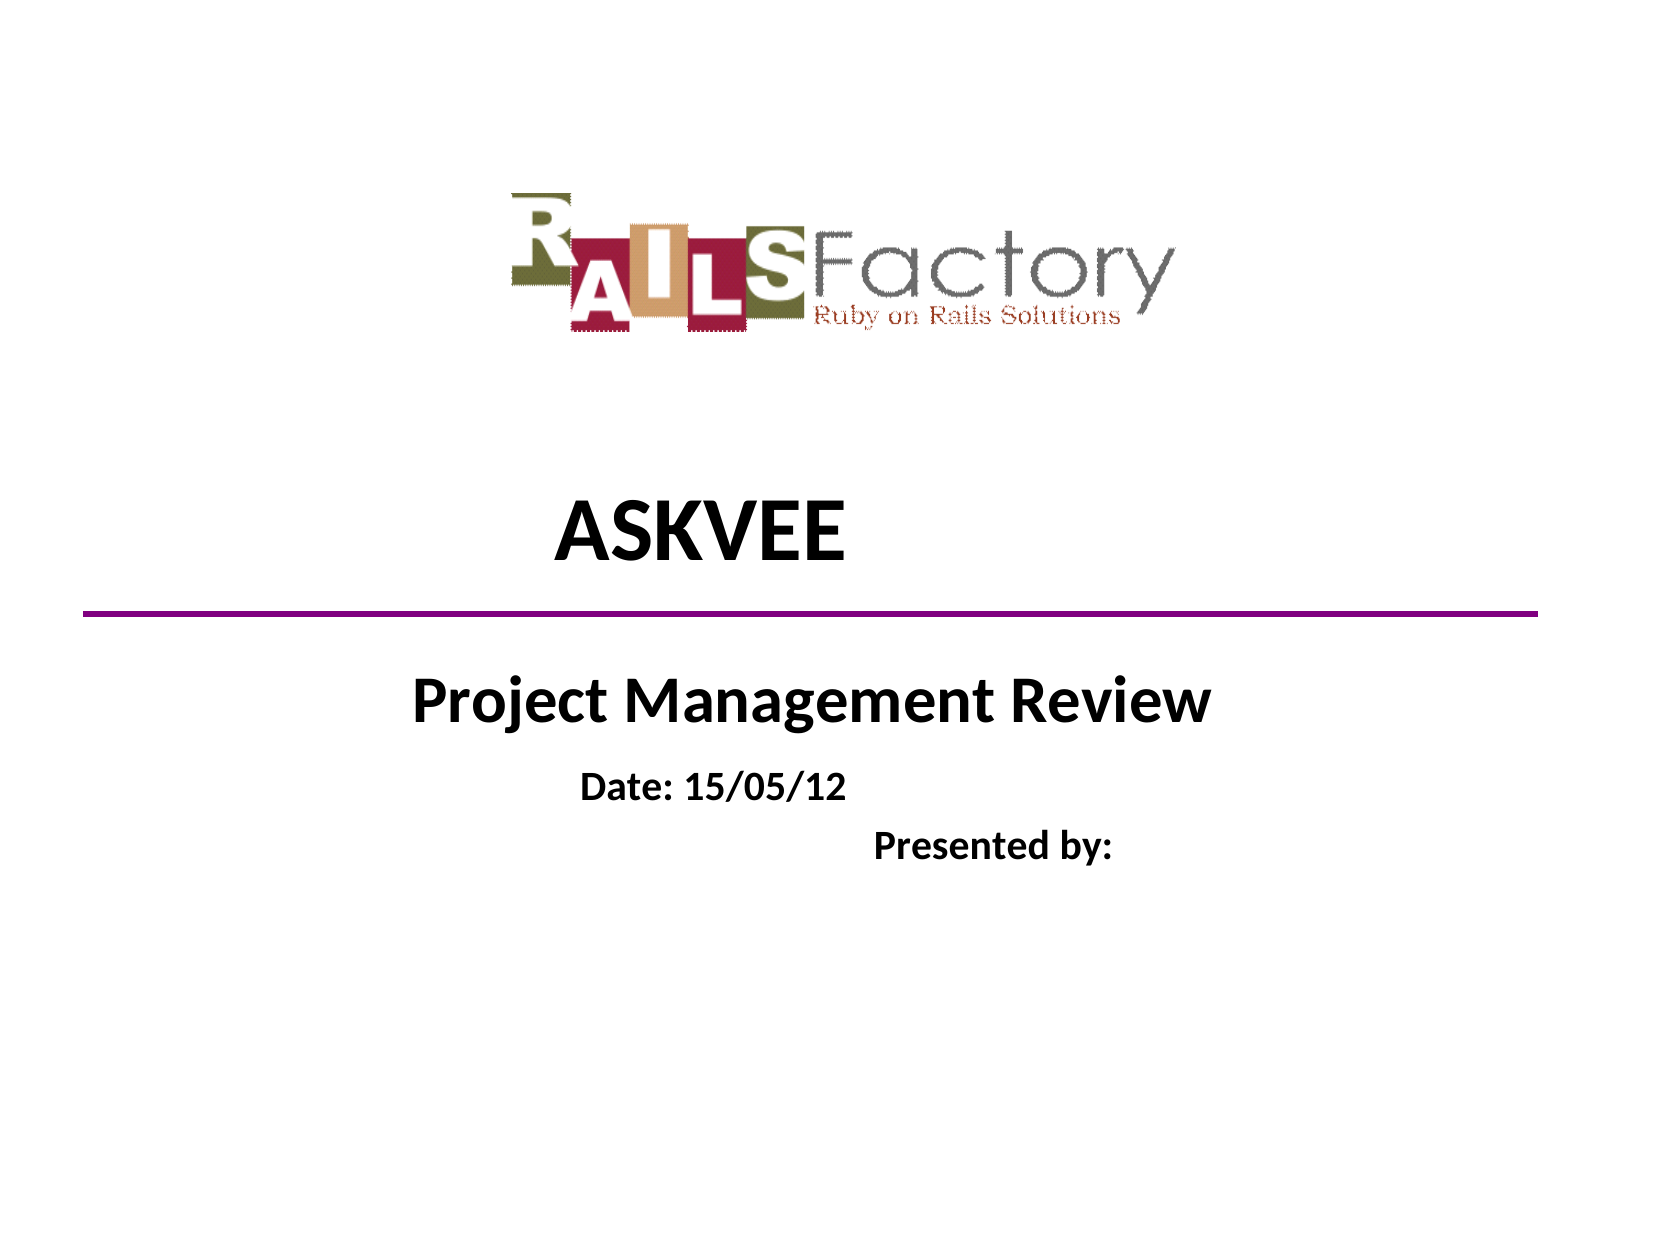

ASKVEE
Project Management Review
Date: 15/05/12
Presented by: